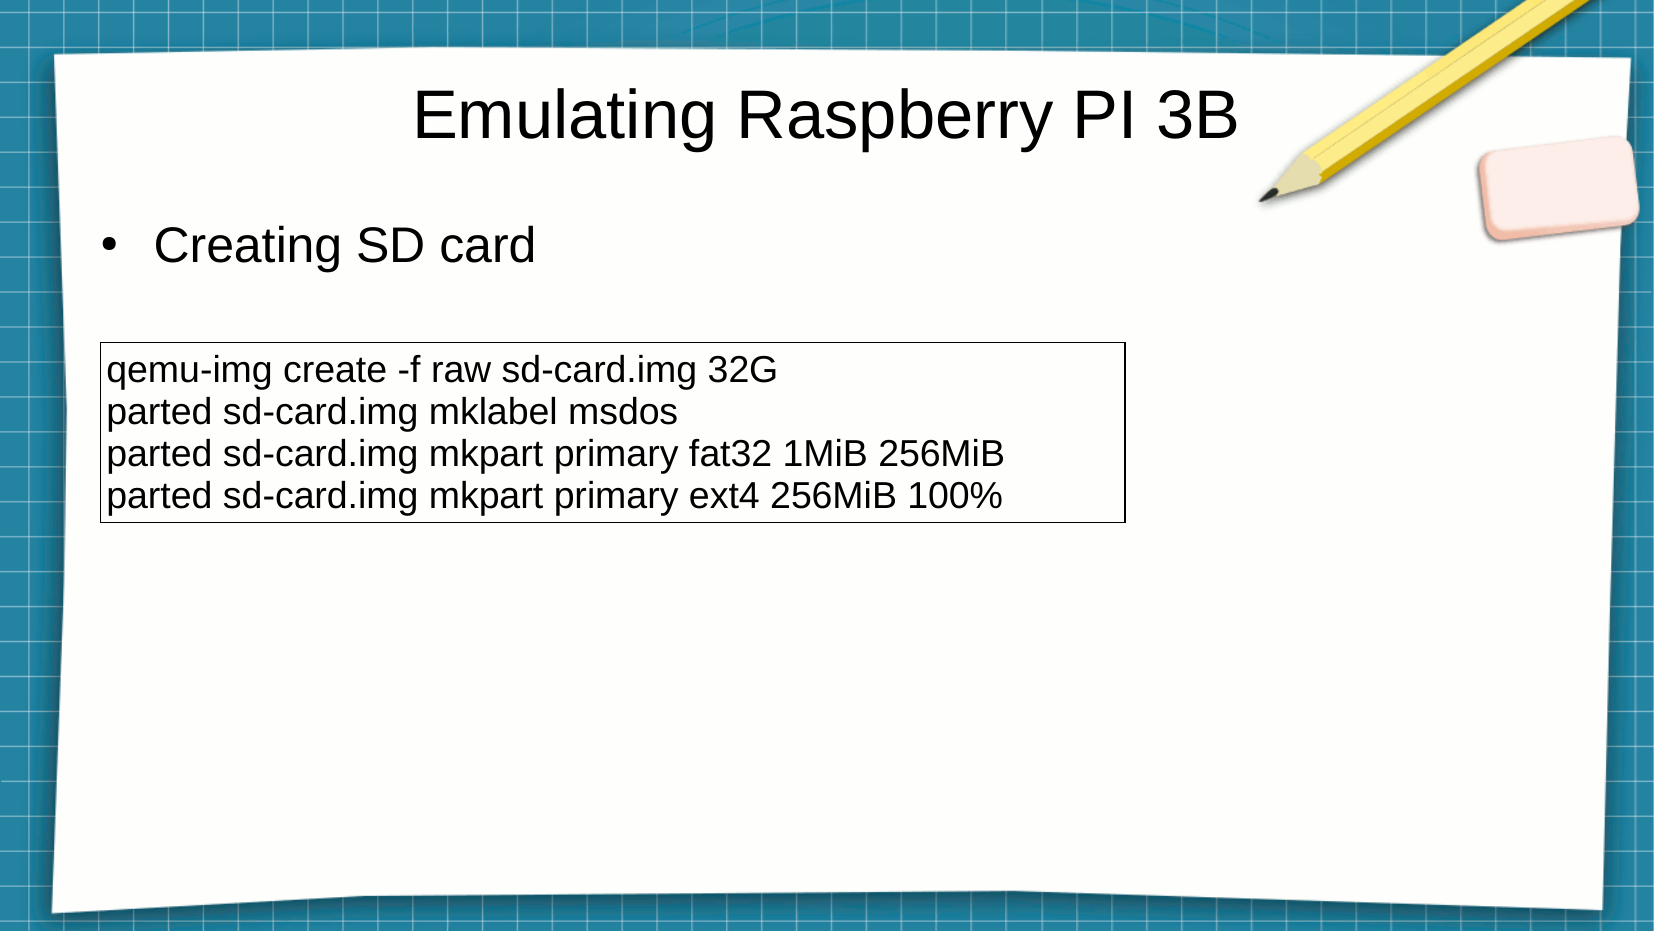

# Emulating Raspberry PI 3B
Creating SD card
| qemu-img create -f raw sd-card.img 32G parted sd-card.img mklabel msdos parted sd-card.img mkpart primary fat32 1MiB 256MiB parted sd-card.img mkpart primary ext4 256MiB 100% |
| --- |